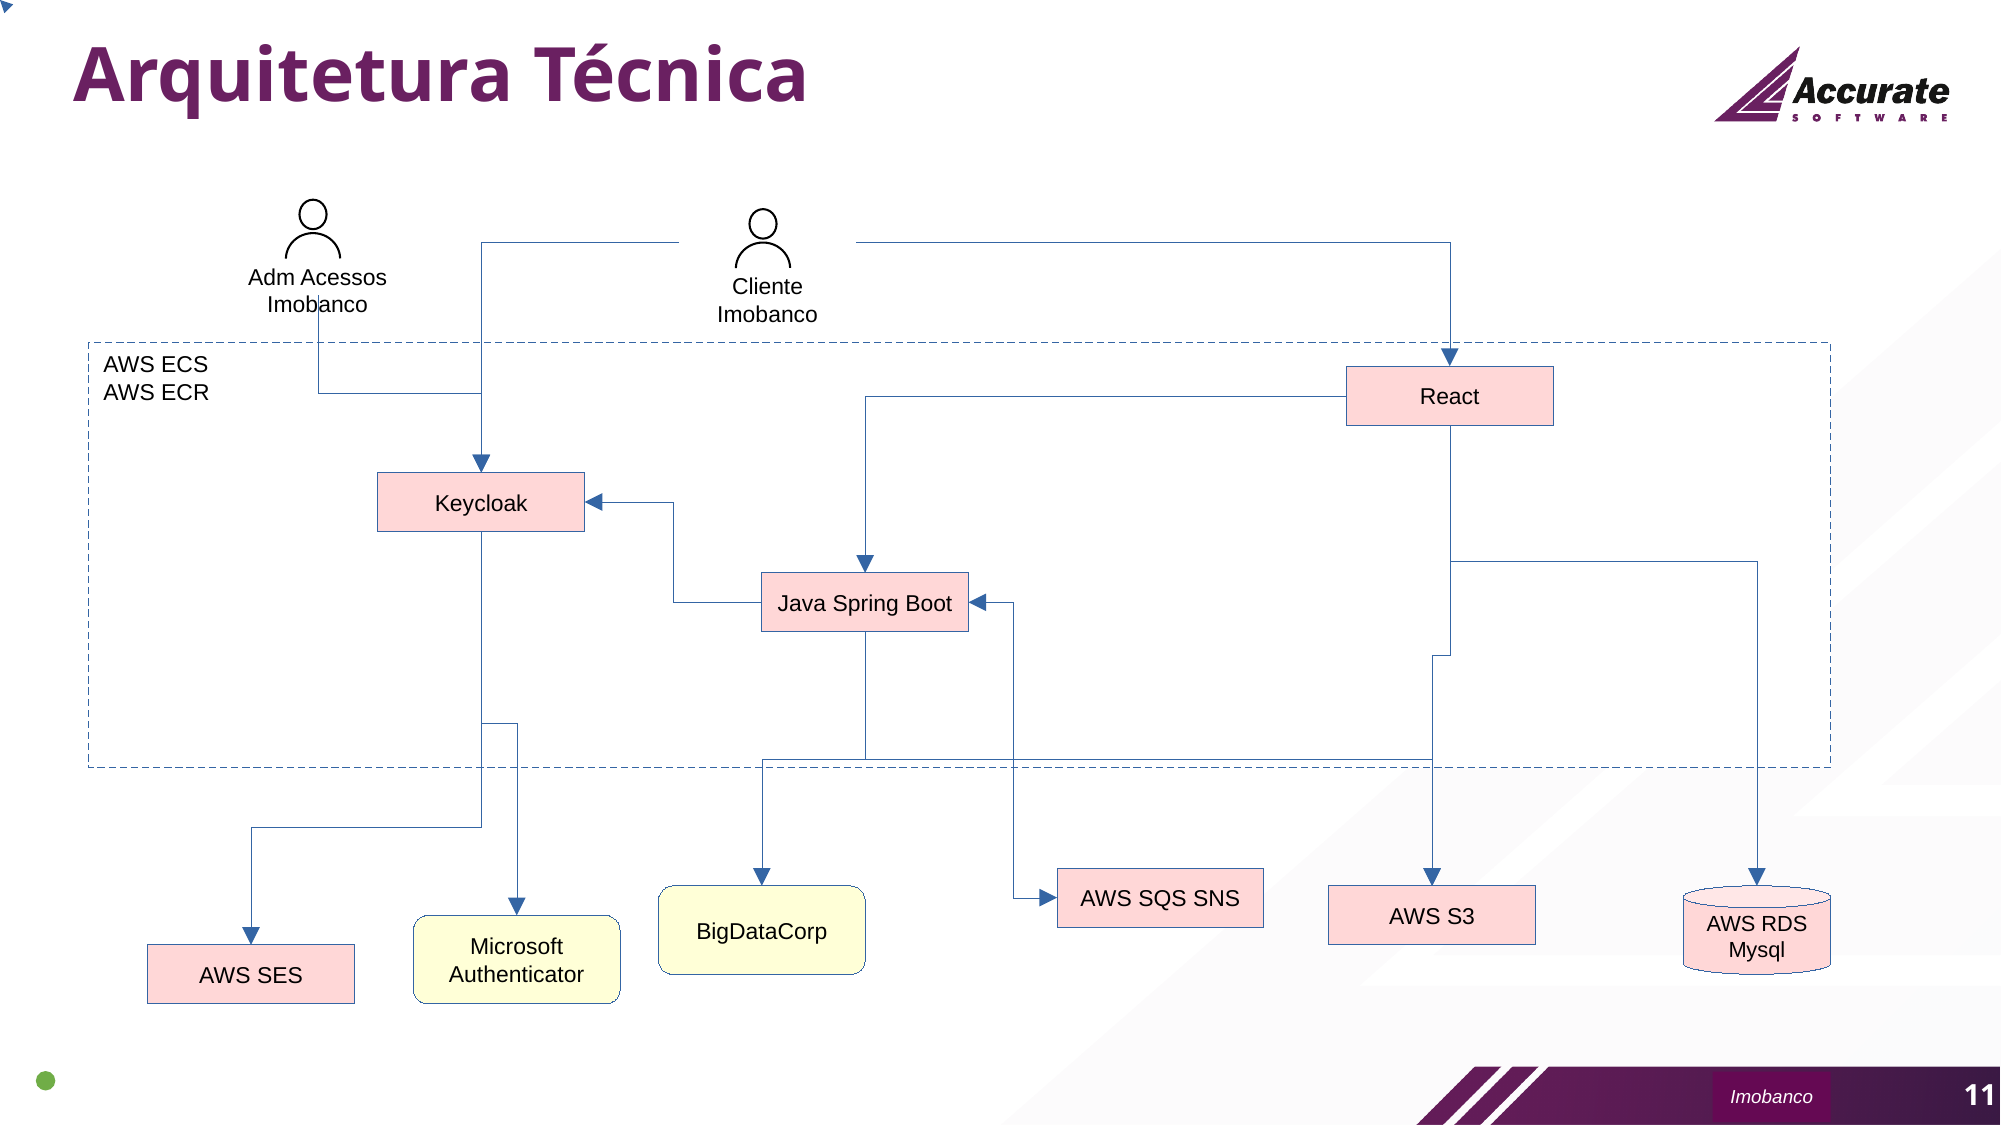

Arquitetura Técnica
Adm Acessos Imobanco
Cliente Imobanco
AWS ECS
AWS ECR
React
Keycloak
Java Spring Boot
AWS SQS SNS
BigDataCorp
AWS S3
AWS RDS Mysql
Microsoft Authenticator
AWS SES
Imobanco